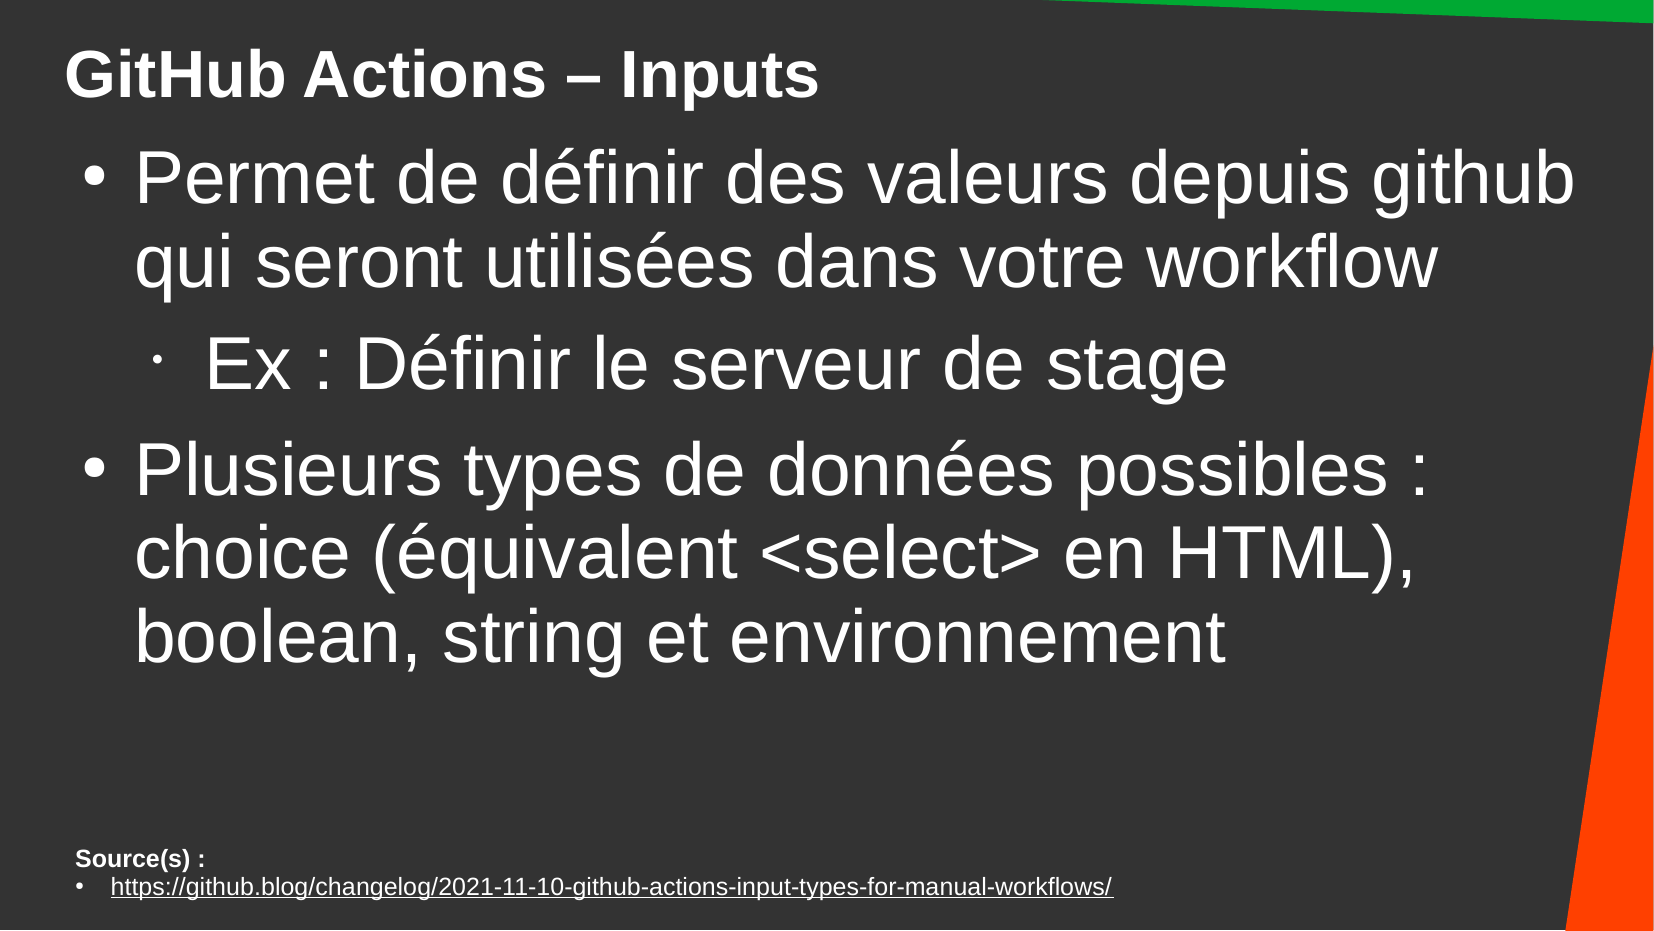

# GitHub Actions – Inputs
Permet de définir des valeurs depuis github qui seront utilisées dans votre workflow
Ex : Définir le serveur de stage
Plusieurs types de données possibles : choice (équivalent <select> en HTML), boolean, string et environnement
Source(s) :
https://github.blog/changelog/2021-11-10-github-actions-input-types-for-manual-workflows/